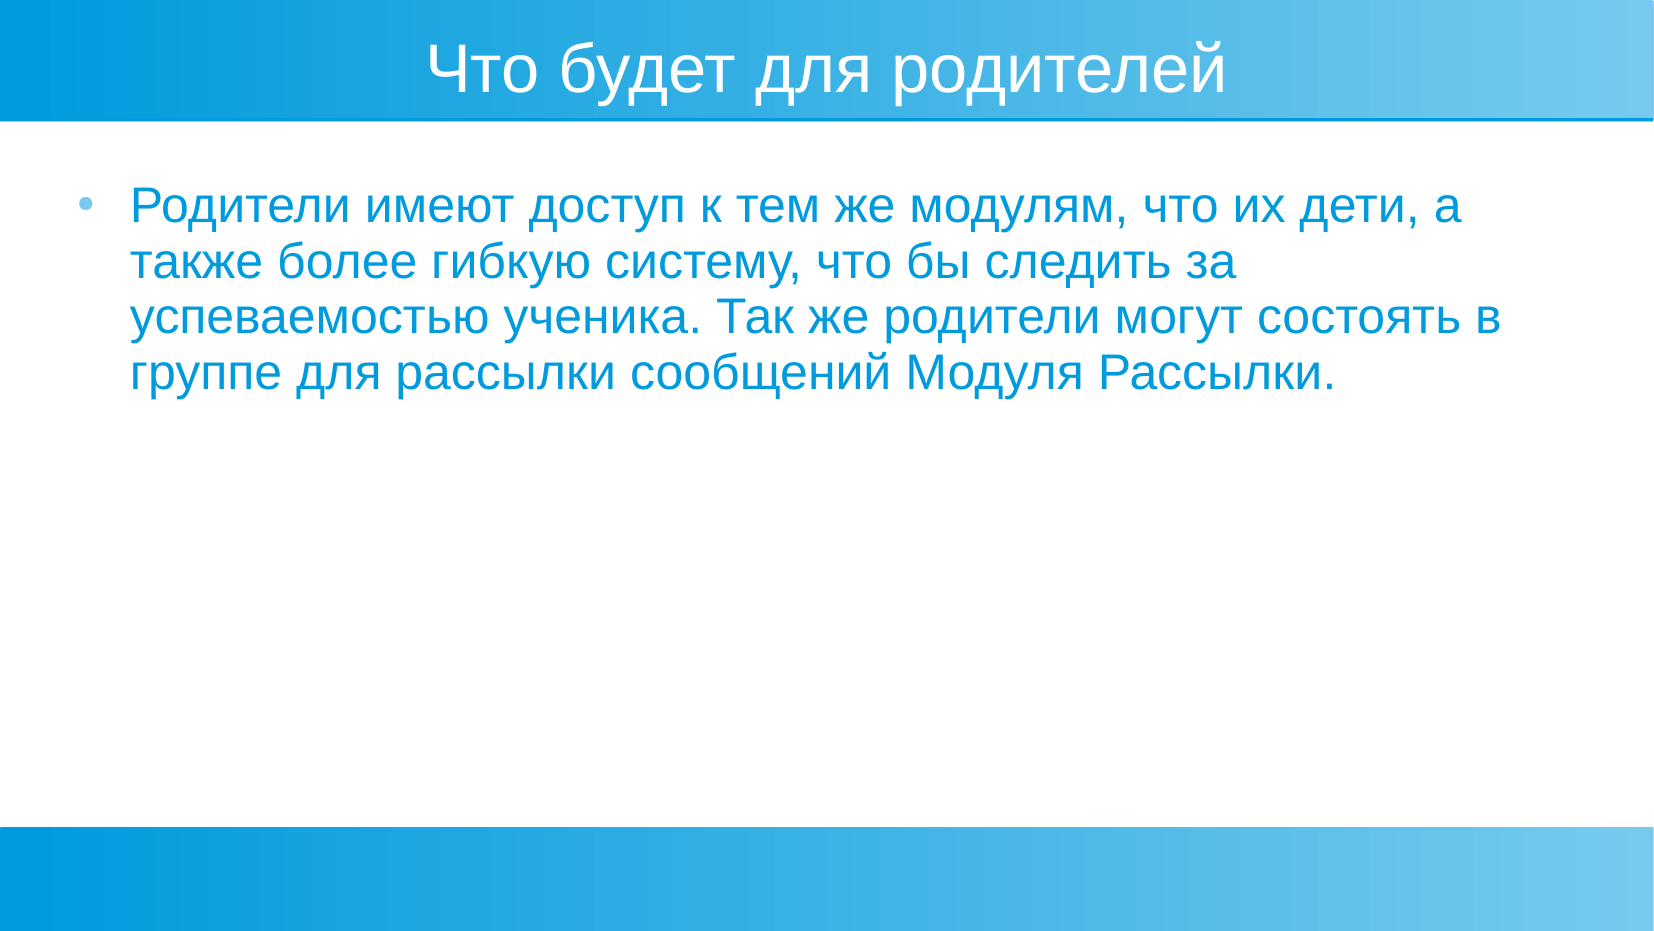

# Что будет для родителей
Родители имеют доступ к тем же модулям, что их дети, а также более гибкую систему, что бы следить за успеваемостью ученика. Так же родители могут состоять в группе для рассылки сообщений Модуля Рассылки.